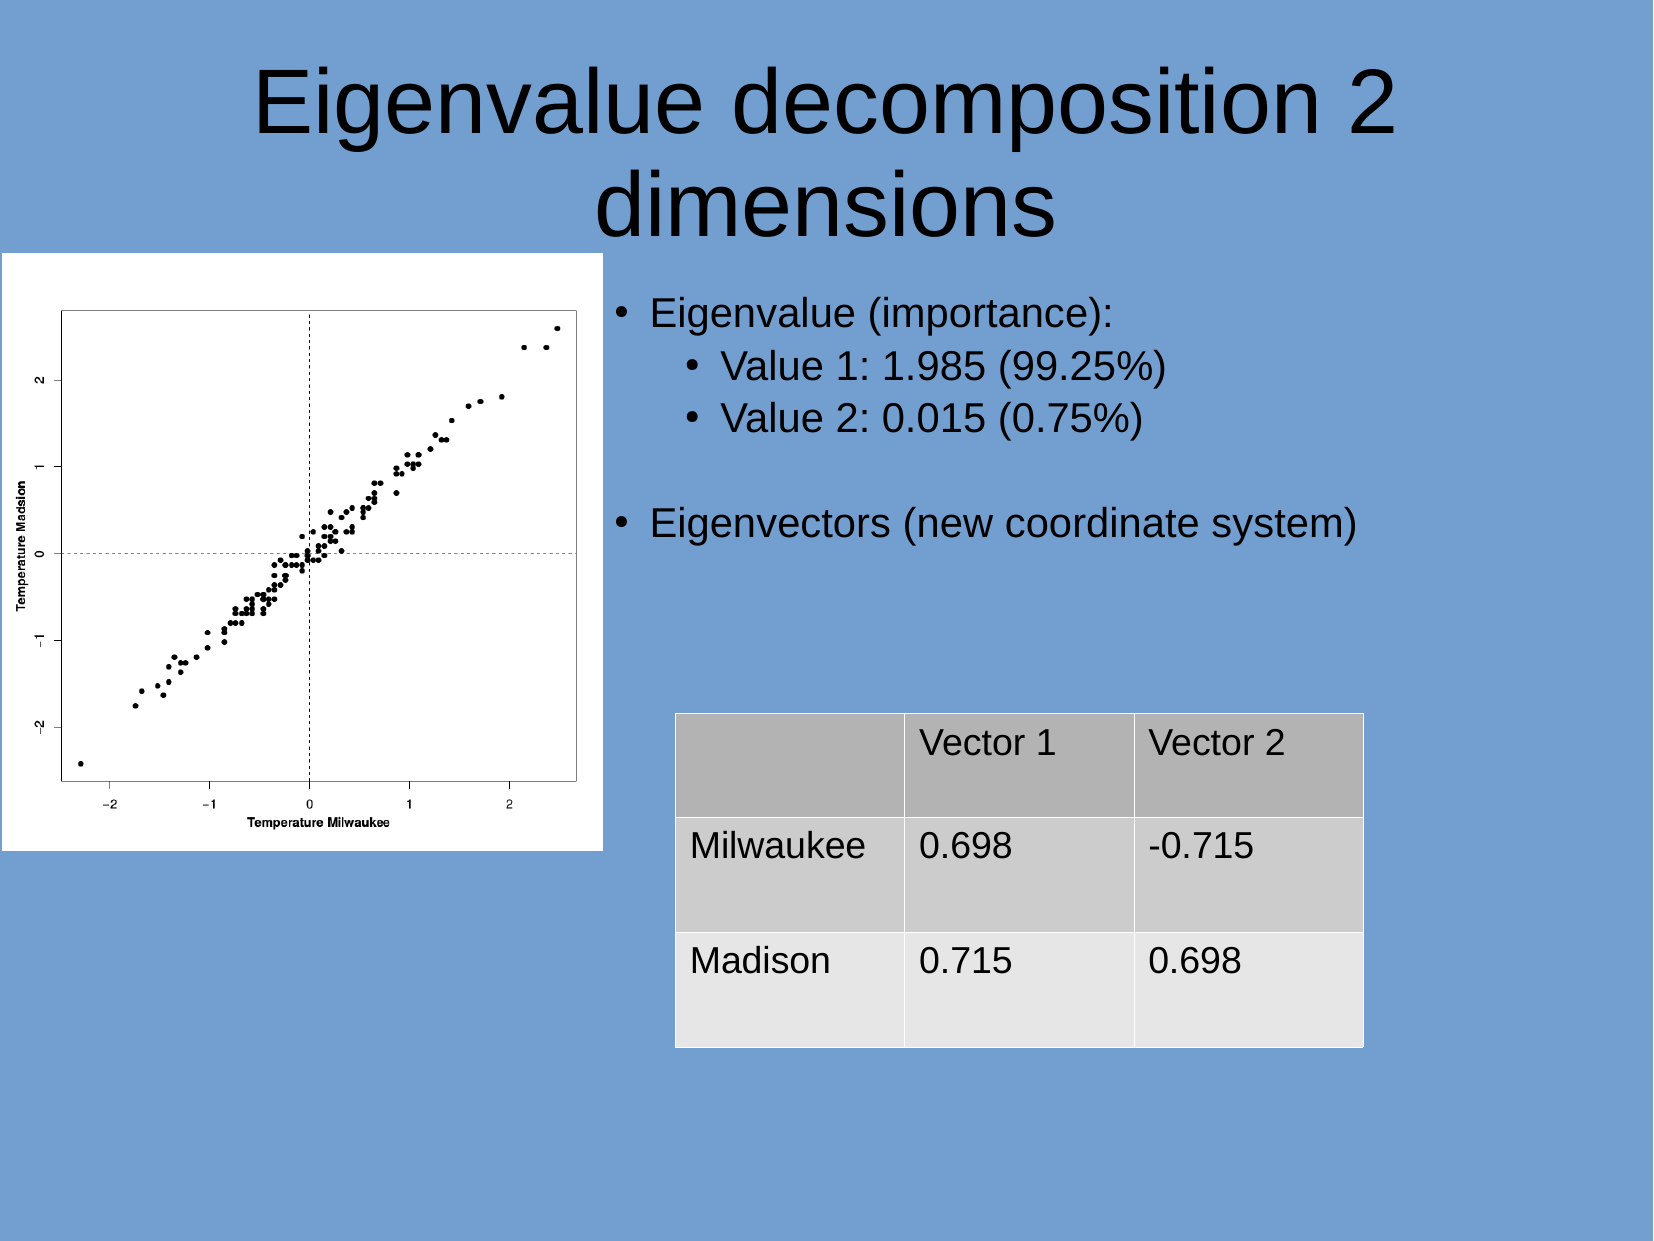

# Eigenvalue decomposition 2 dimensions
Eigenvalue (importance):
Value 1: 1.985 (99.25%)
Value 2: 0.015 (0.75%)
Eigenvectors (new coordinate system)
| | Vector 1 | Vector 2 |
| --- | --- | --- |
| Milwaukee | 0.698 | -0.715 |
| Madison | 0.715 | 0.698 |
| | Vector 1 | Vector 2 |
| --- | --- | --- |
| Milwaukee | 0.698 | -0.715 |
| Madison | 0.715 | 0.698 |